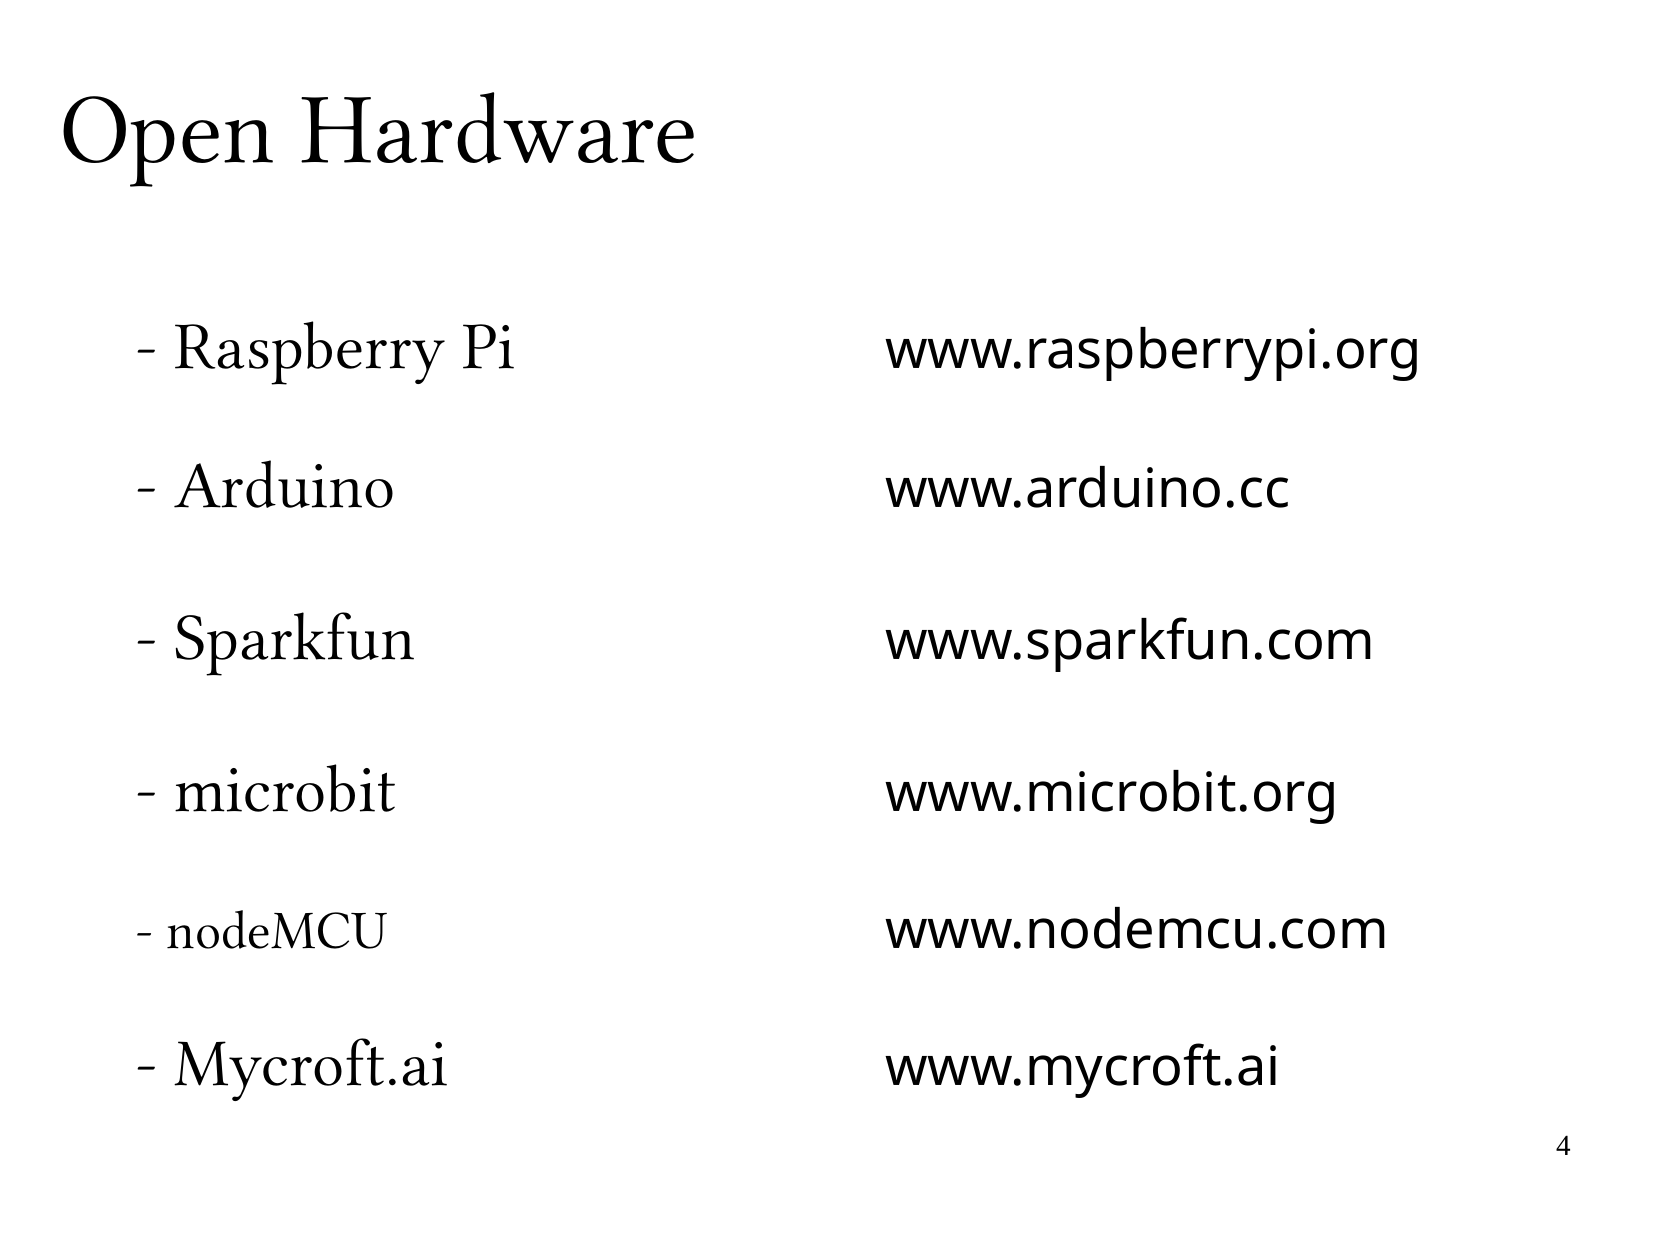

# Open Hardware
	- Raspberry Pi 	 			www.raspberrypi.org
	- Arduino 							www.arduino.cc
	- Sparkfun 			 				www.sparkfun.com
	- microbit 							www.microbit.org
	- nodeMCU 							www.nodemcu.com
	- Mycroft.ai 						www.mycroft.ai
4